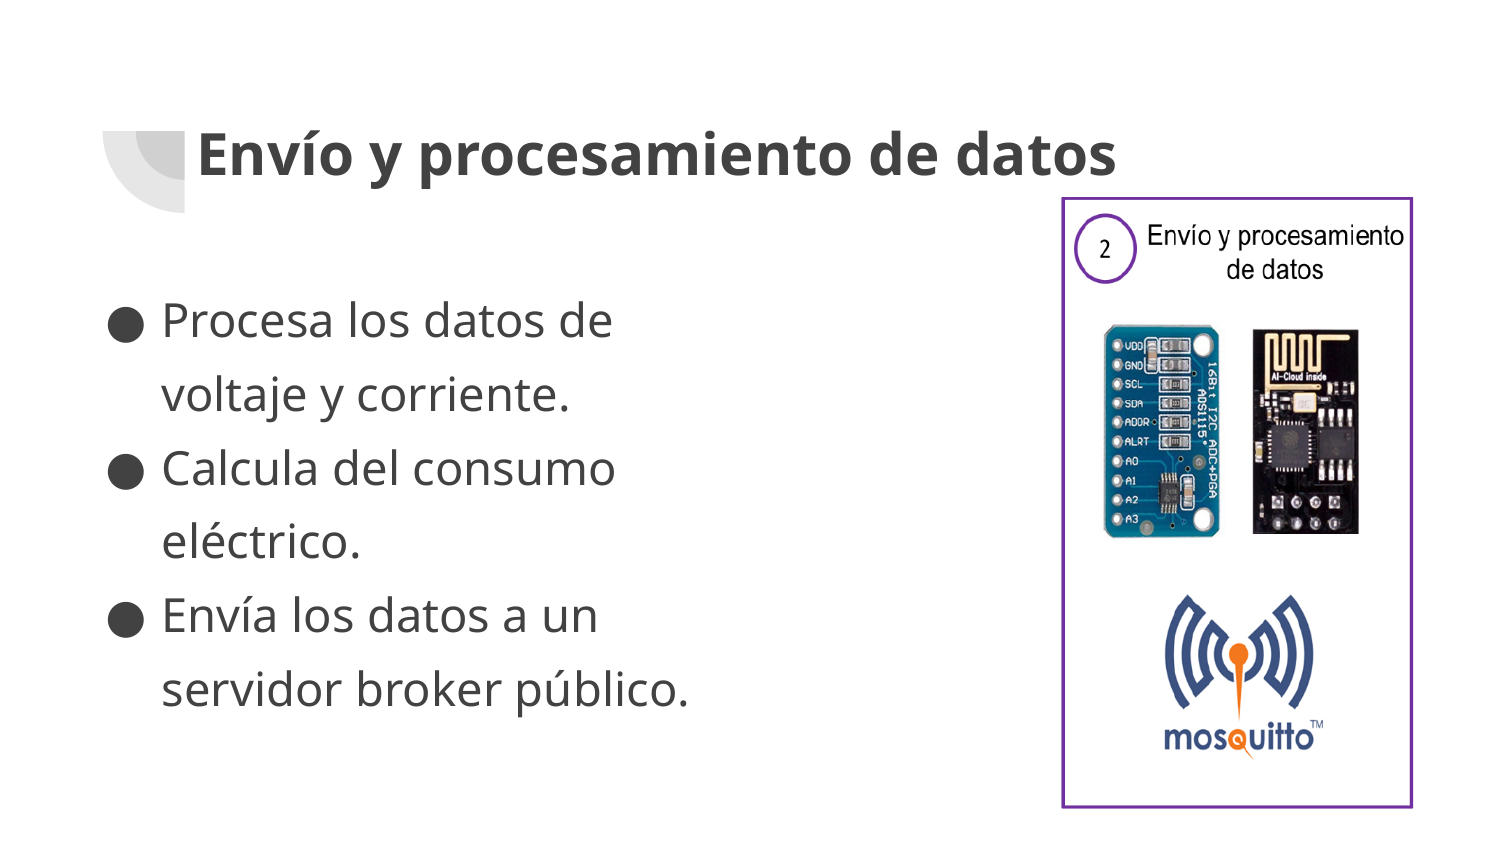

# Envío y procesamiento de datos
Procesa los datos de voltaje y corriente.
Calcula del consumo eléctrico.
Envía los datos a un servidor broker público.